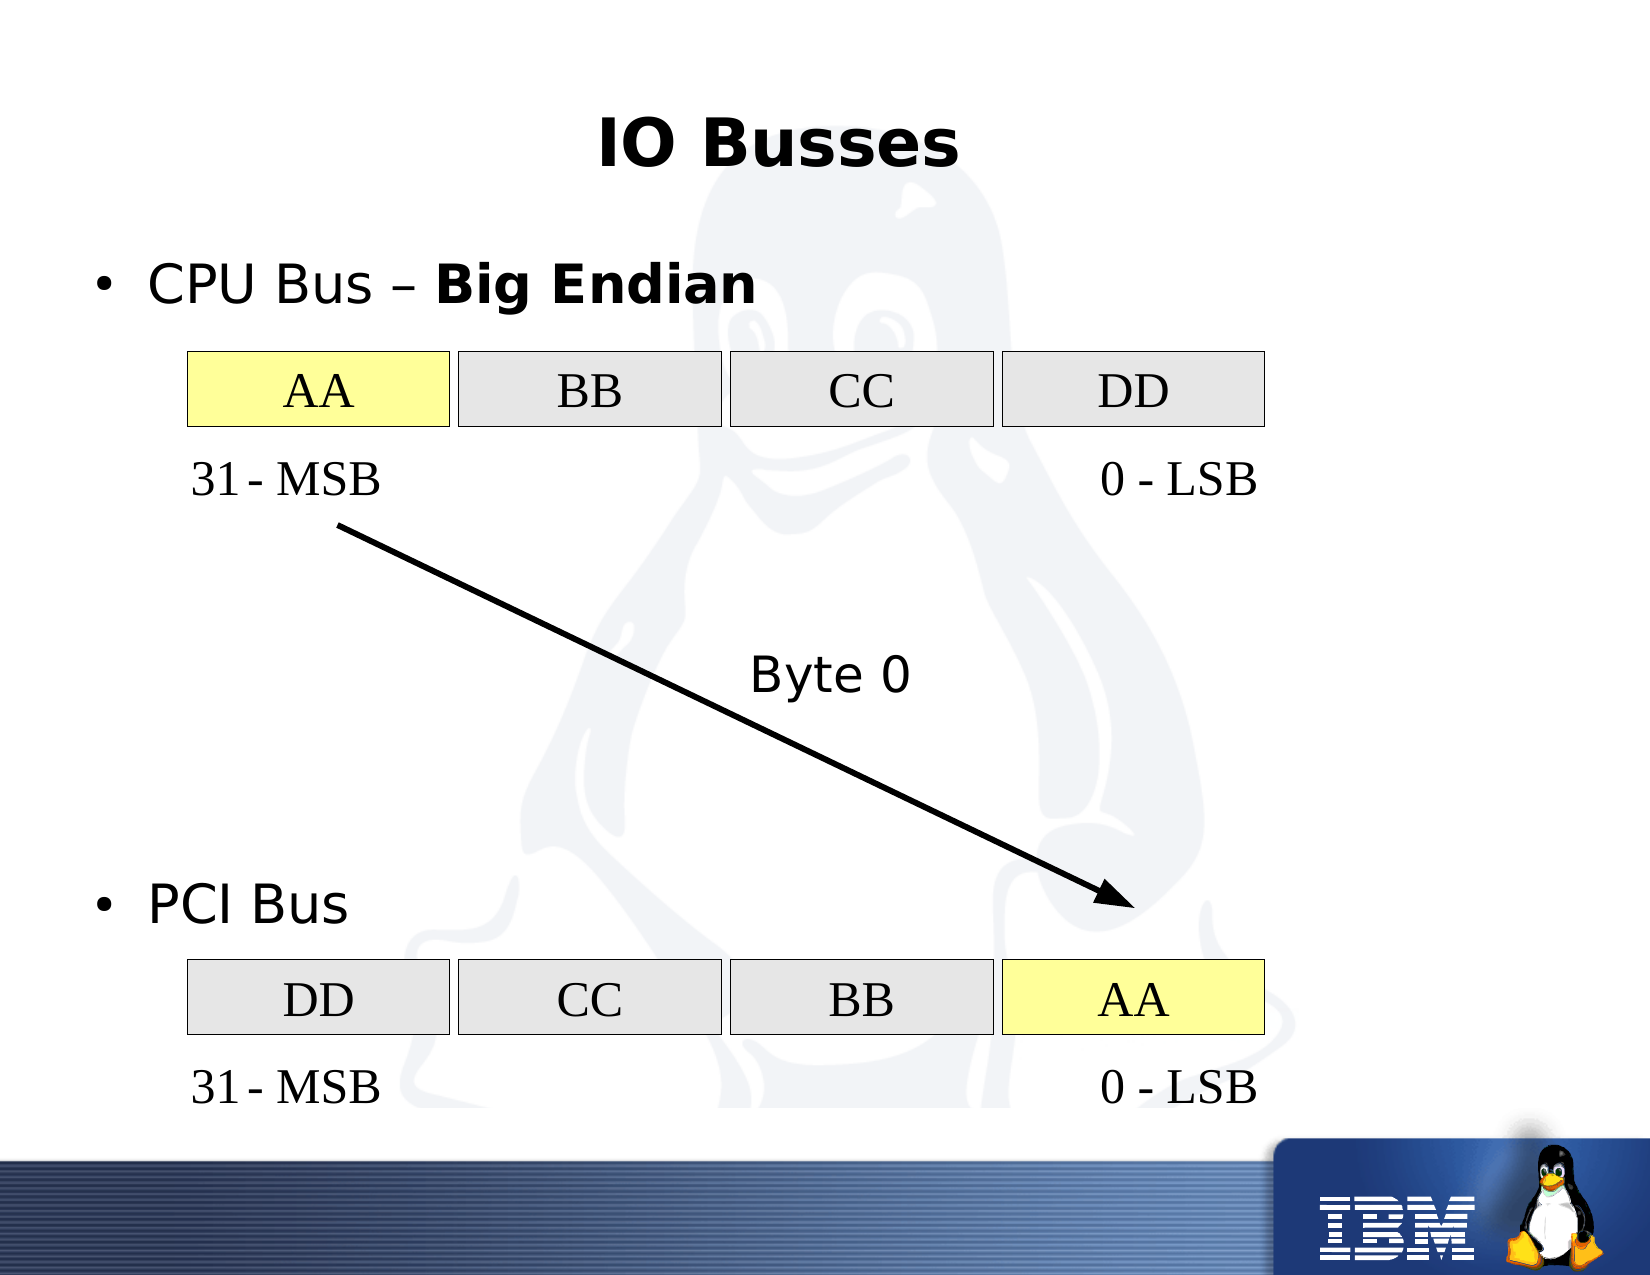

# IO Busses
CPU Bus – Big Endian
PCI Bus
BB
CC
DD
AA
31 - MSB
0 - LSB
Byte 0
CC
BB
AA
DD
31 - MSB
0 - LSB